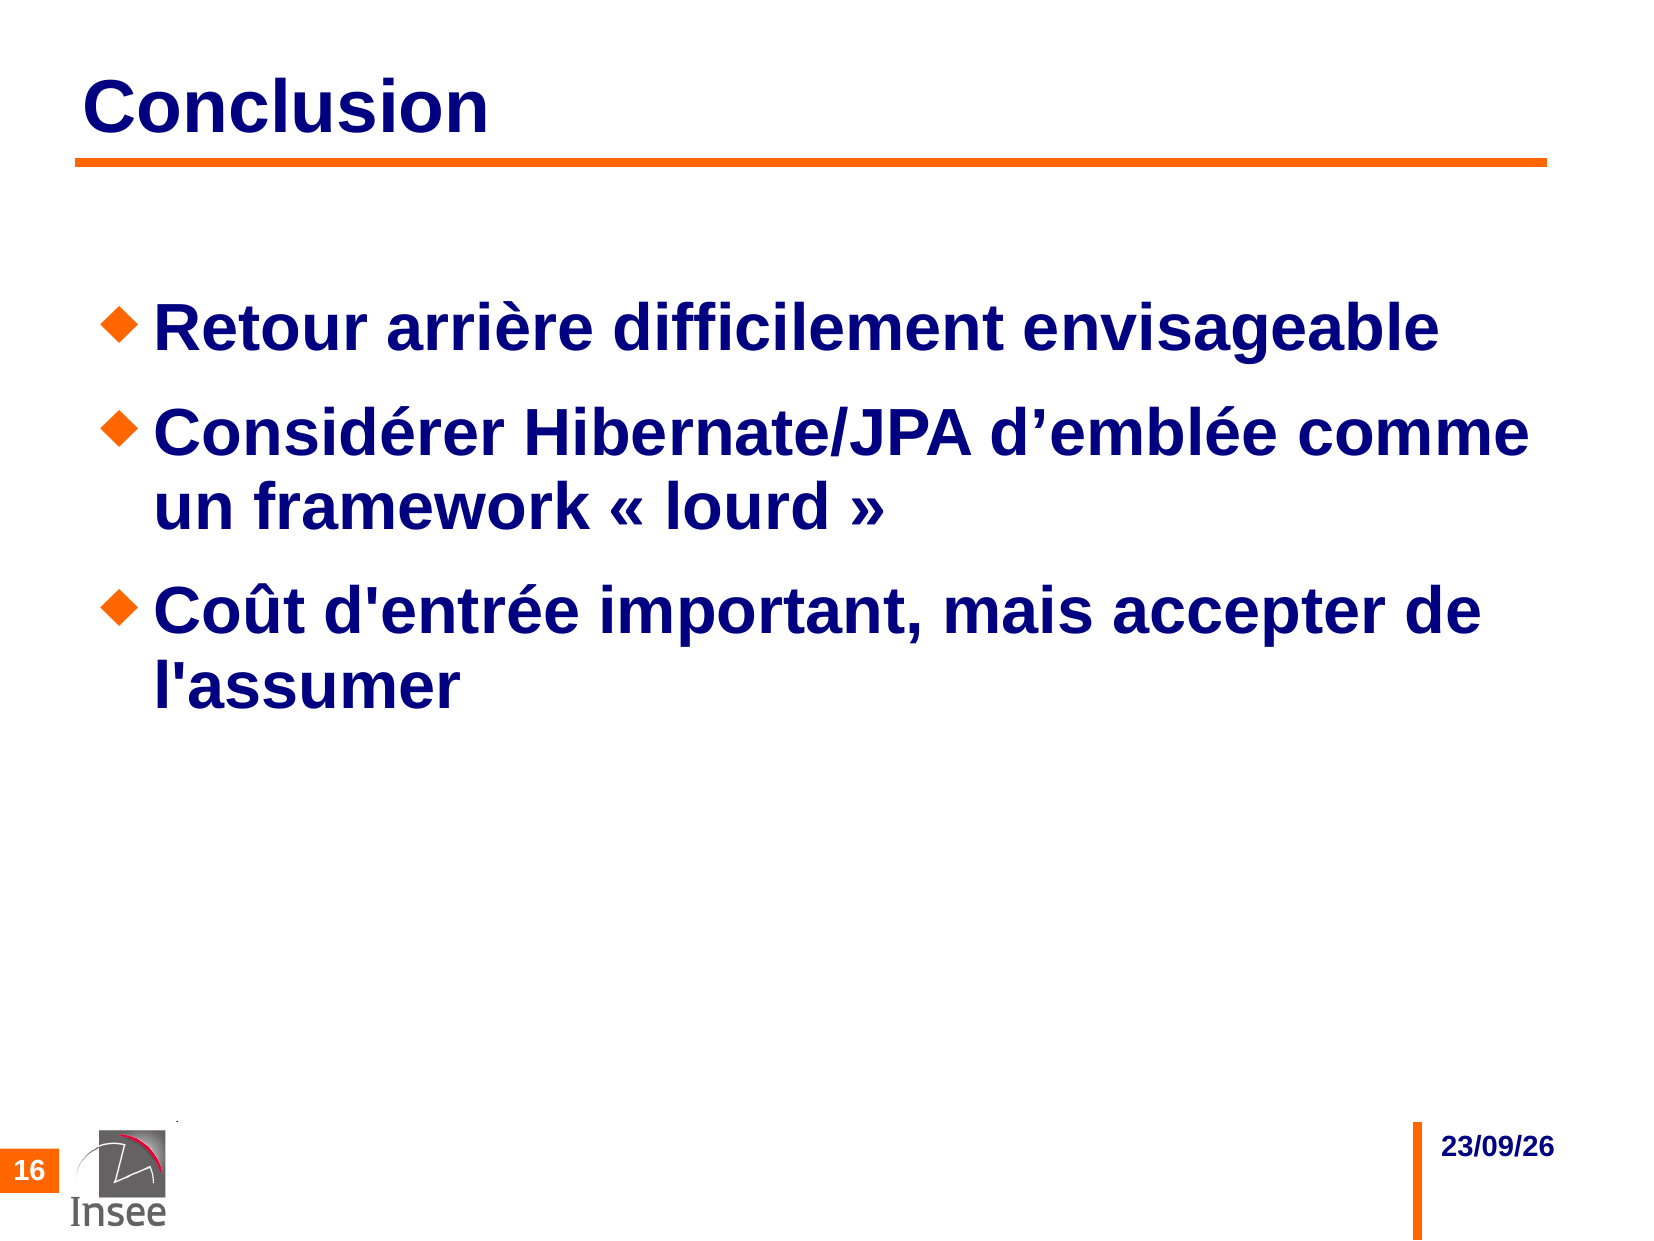

# Conclusion
Retour arrière difficilement envisageable
Considérer Hibernate/JPA d’emblée comme un framework « lourd »
Coût d'entrée important, mais accepter de l'assumer
16